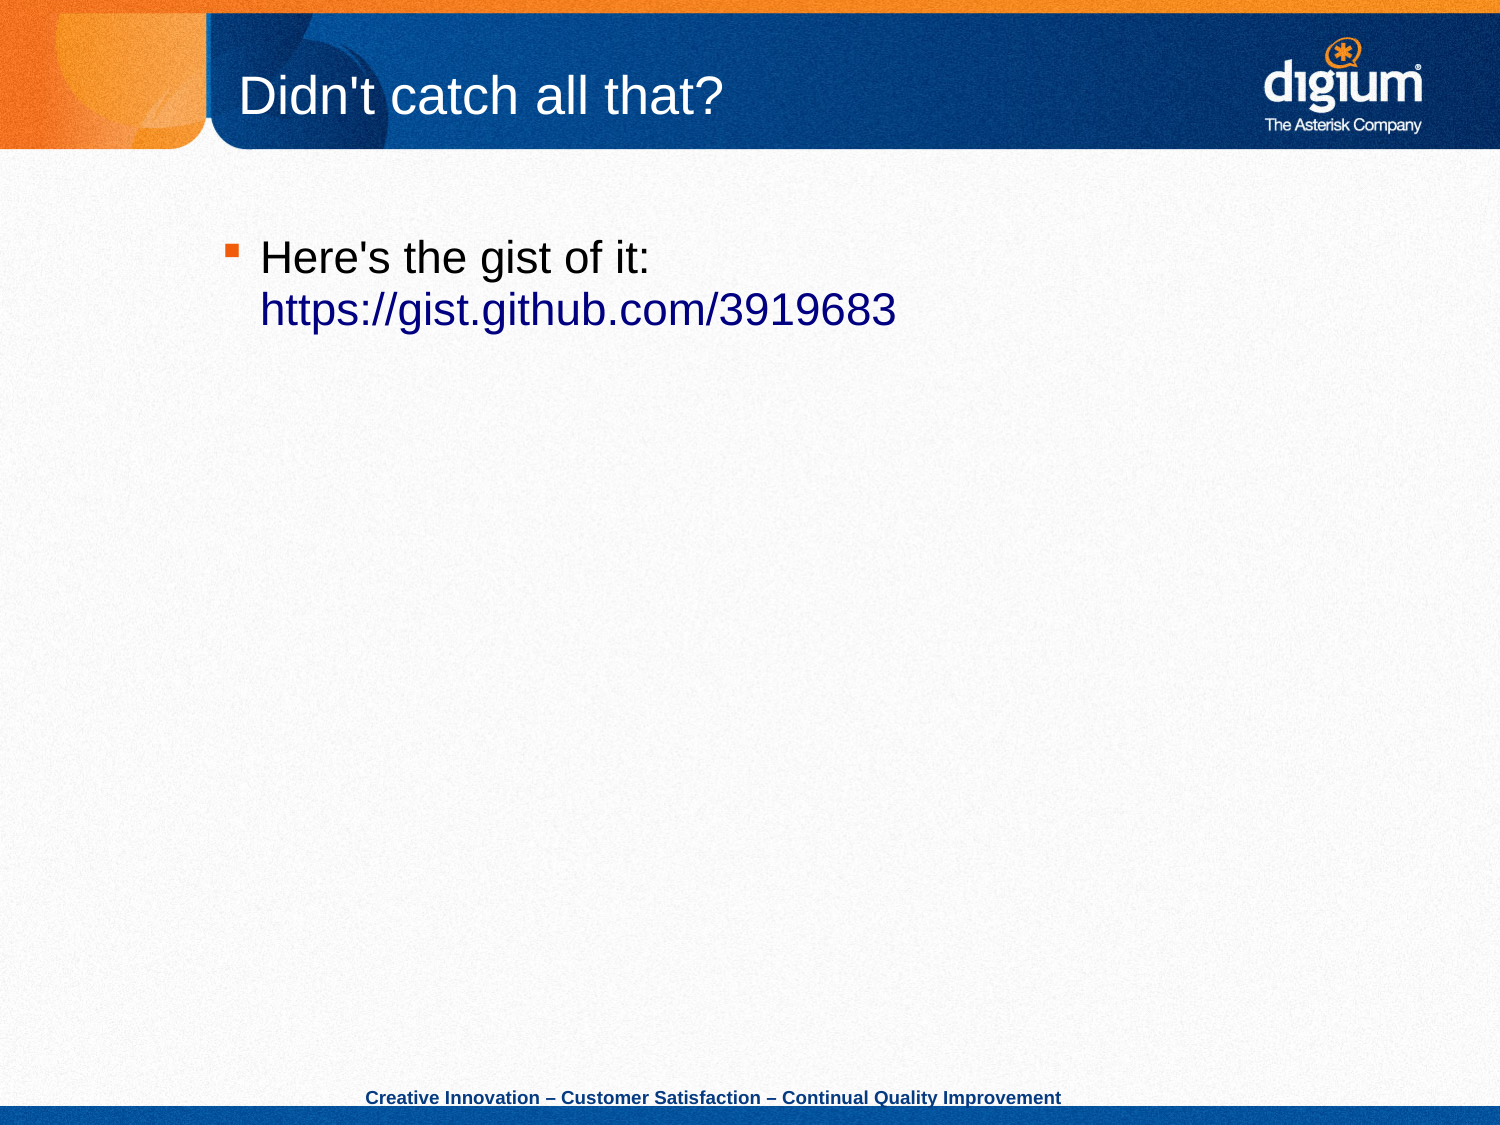

# Didn't catch all that?
Here's the gist of it: https://gist.github.com/3919683